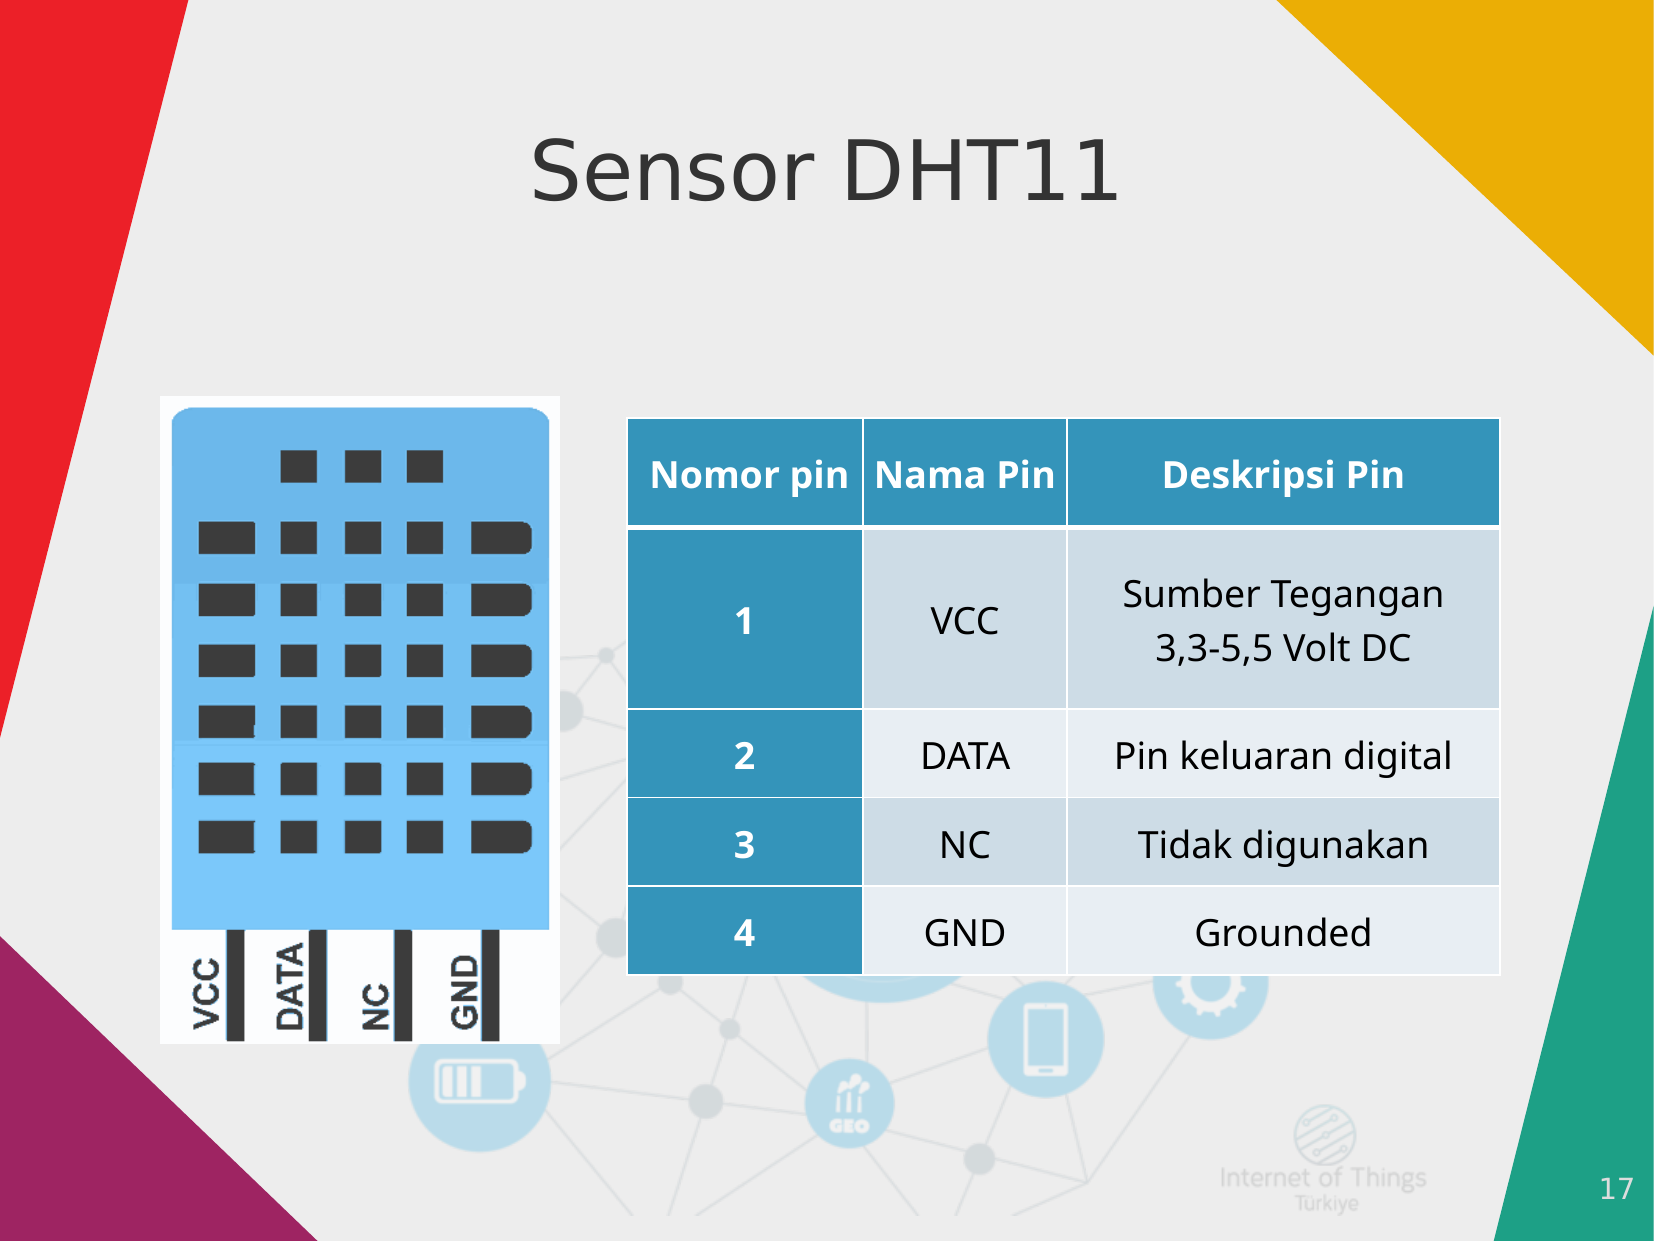

# Sensor DHT11
| Nomor pin | Nama Pin | Deskripsi Pin |
| --- | --- | --- |
| 1 | VCC | Sumber Tegangan 3,3-5,5 Volt DC |
| 2 | DATA | Pin keluaran digital |
| 3 | NC | Tidak digunakan |
| 4 | GND | Grounded |
17